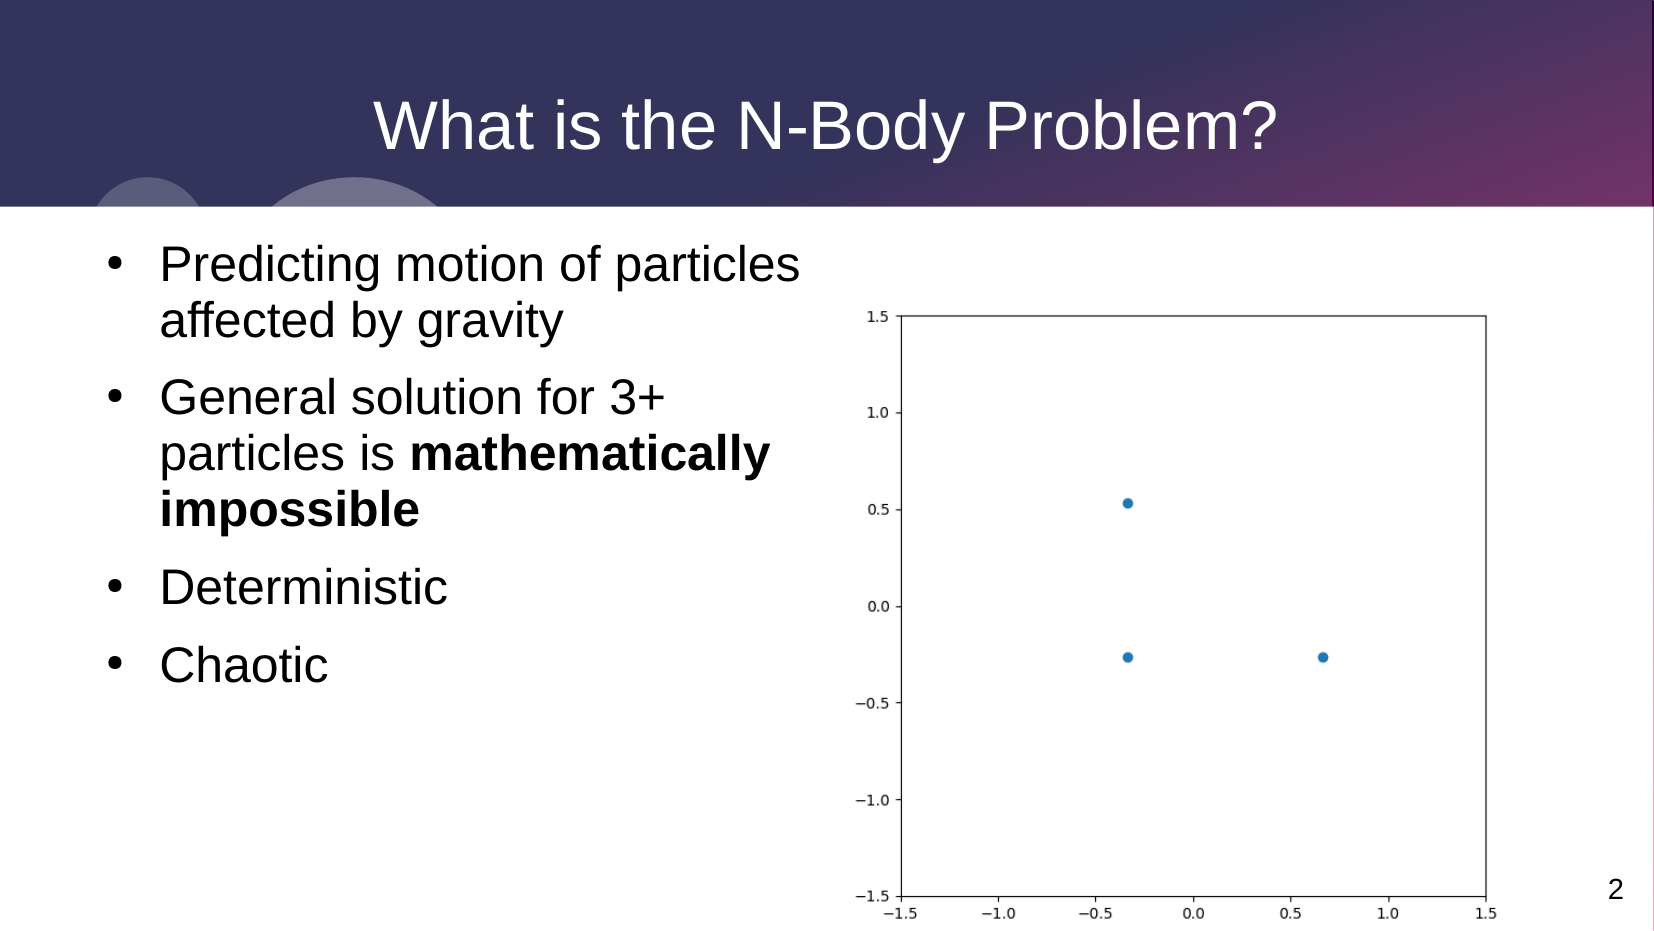

# What is the N-Body Problem?
Predicting motion of particles affected by gravity
General solution for 3+ particles is mathematically impossible
Deterministic
Chaotic